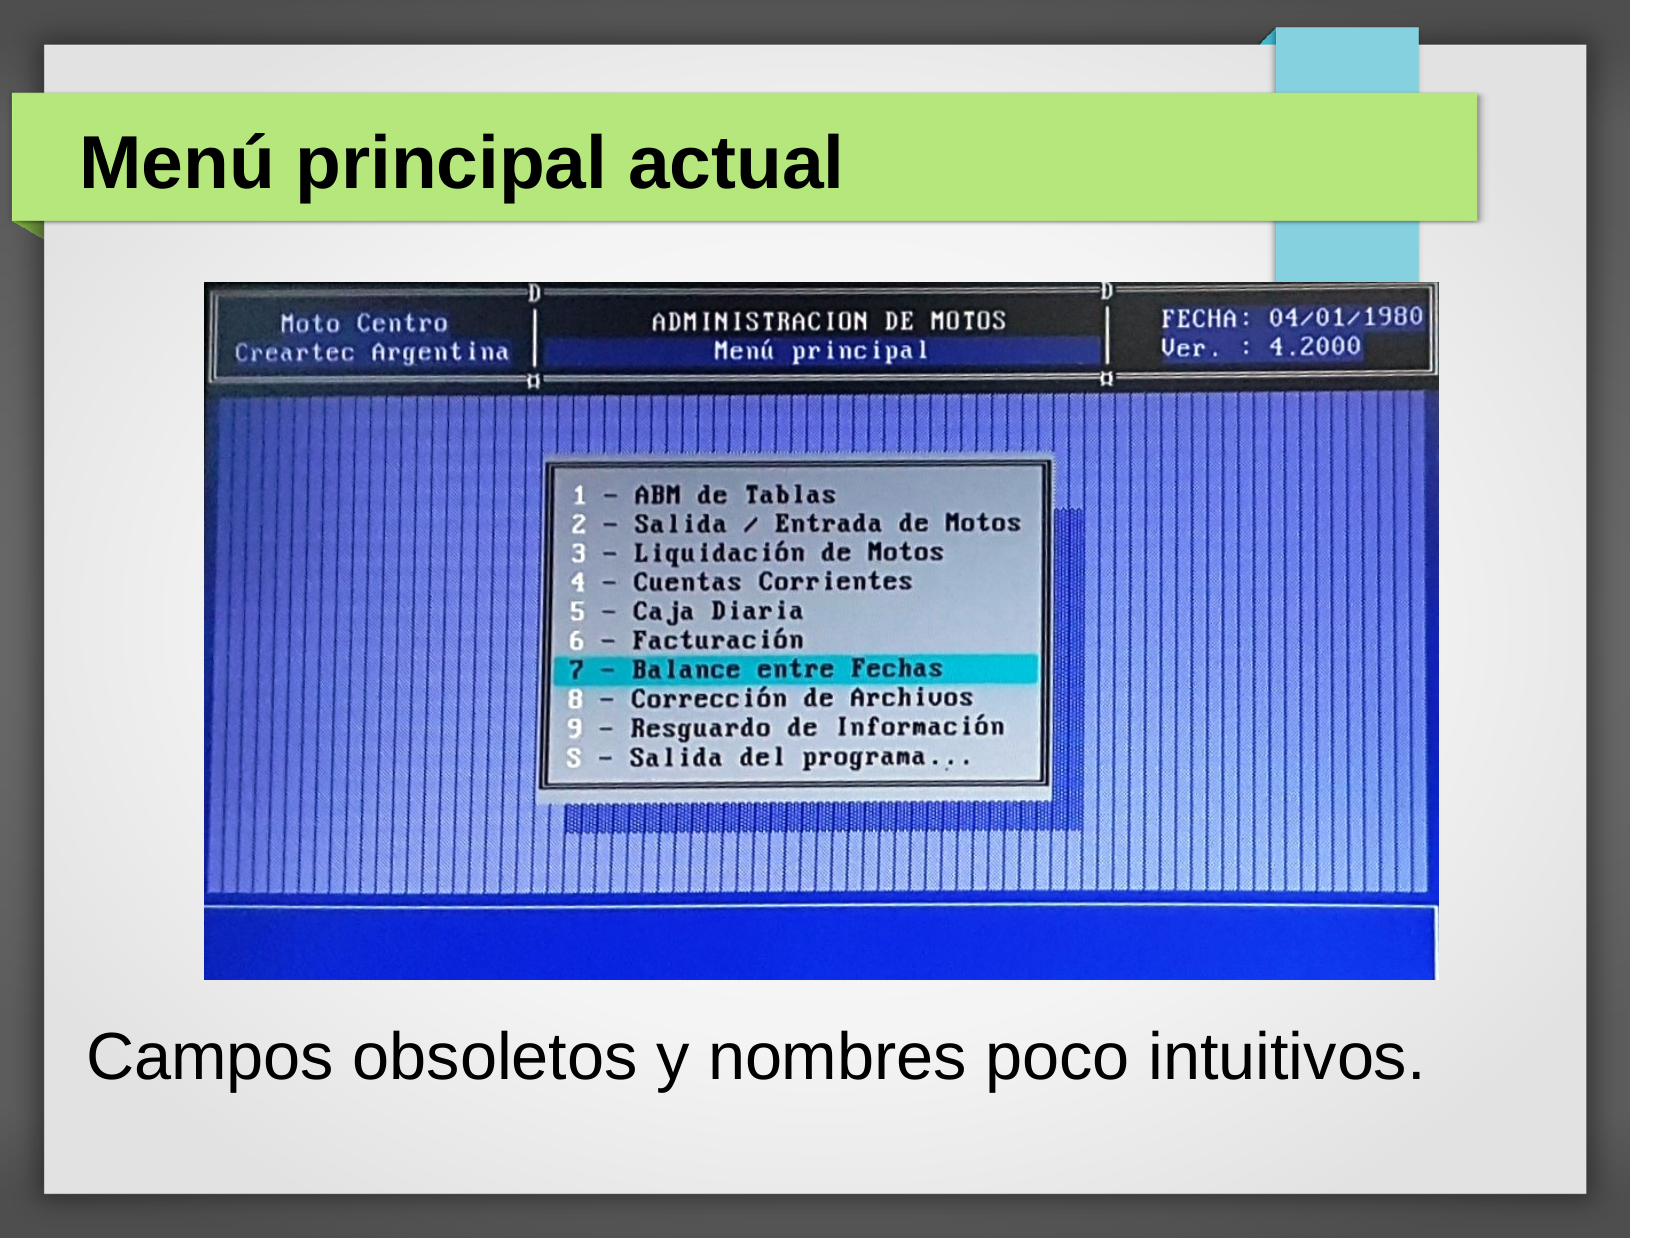

Menú principal actual
Campos obsoletos y nombres poco intuitivos.